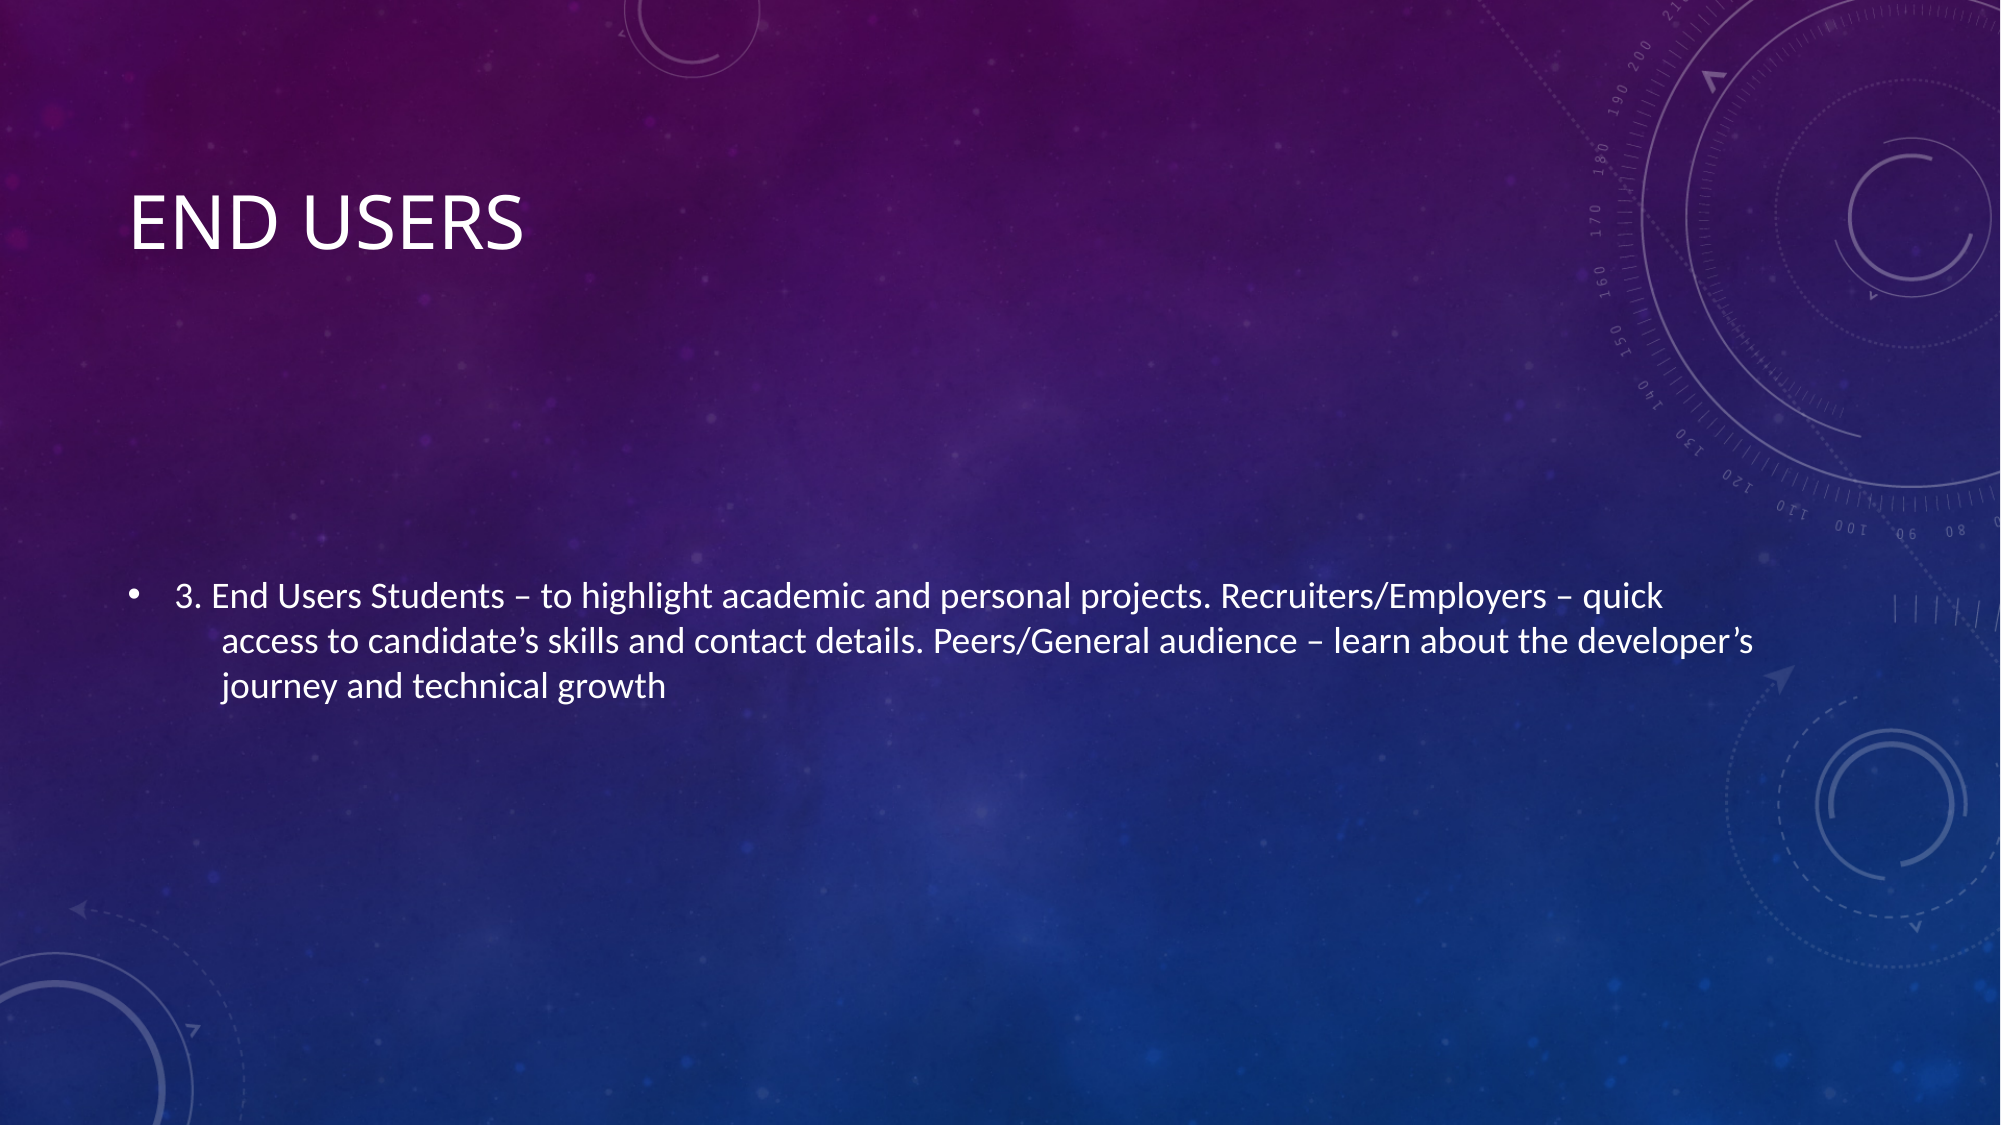

# End users
3. End Users Students – to highlight academic and personal projects. Recruiters/Employers – quick access to candidate’s skills and contact details. Peers/General audience – learn about the developer’s journey and technical growth